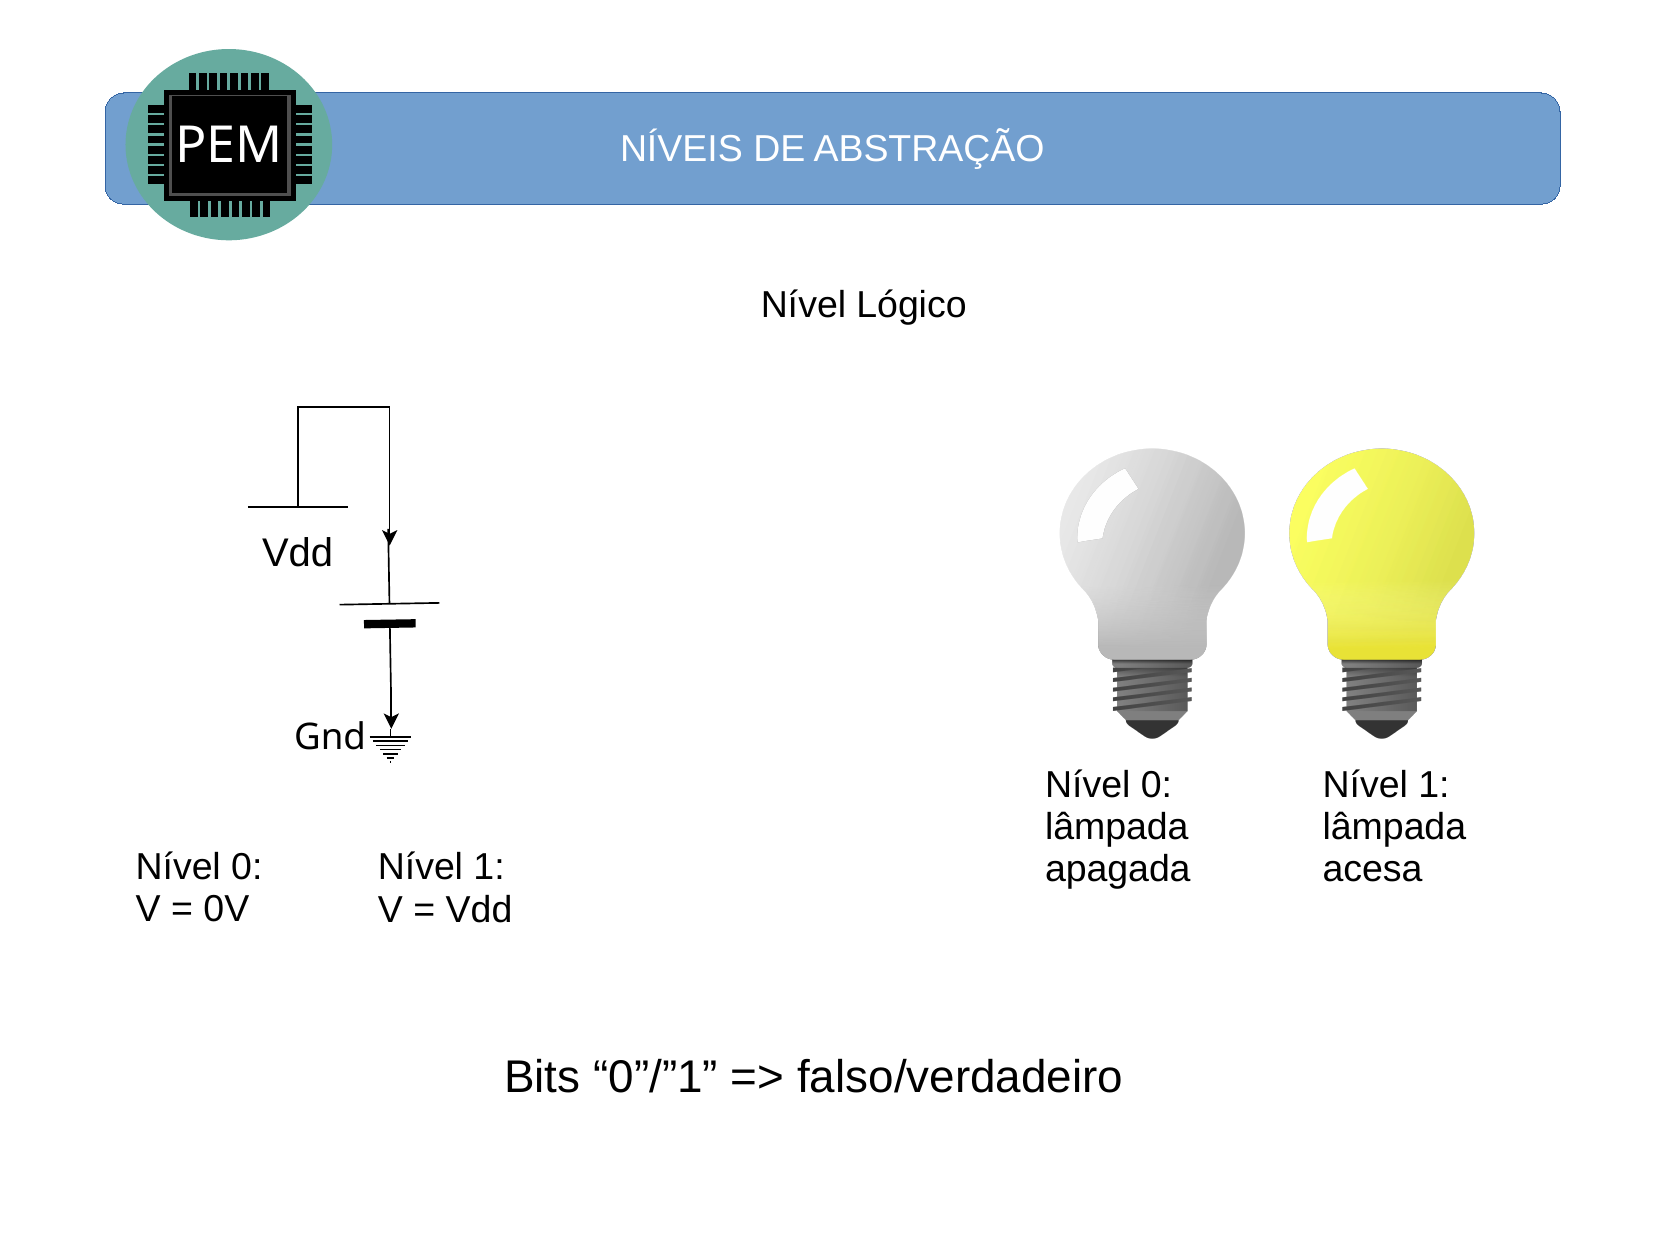

NÍVEIS DE ABSTRAÇÃO
Nível Lógico
Nível 0: lâmpada
apagada
Nível 1: lâmpada
acesa
Nível 0:
V = 0V
Nível 1:
V = Vdd
Bits “0”/”1” => falso/verdadeiro